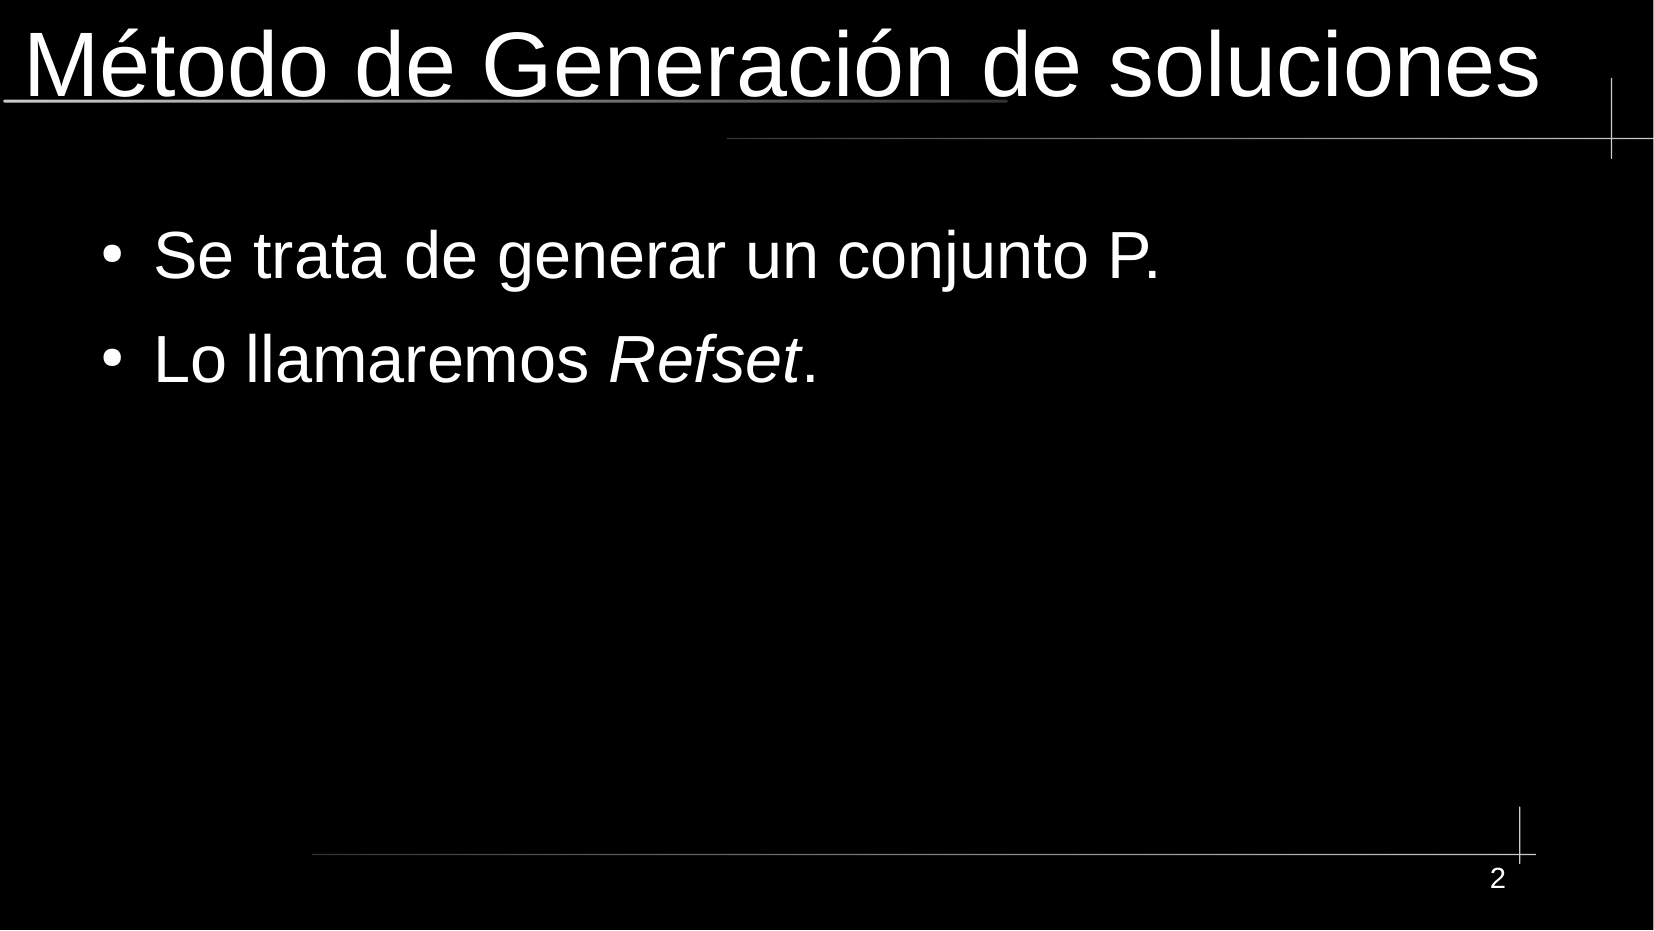

# Método de Generación de soluciones
Se trata de generar un conjunto P.
Lo llamaremos Refset.
2